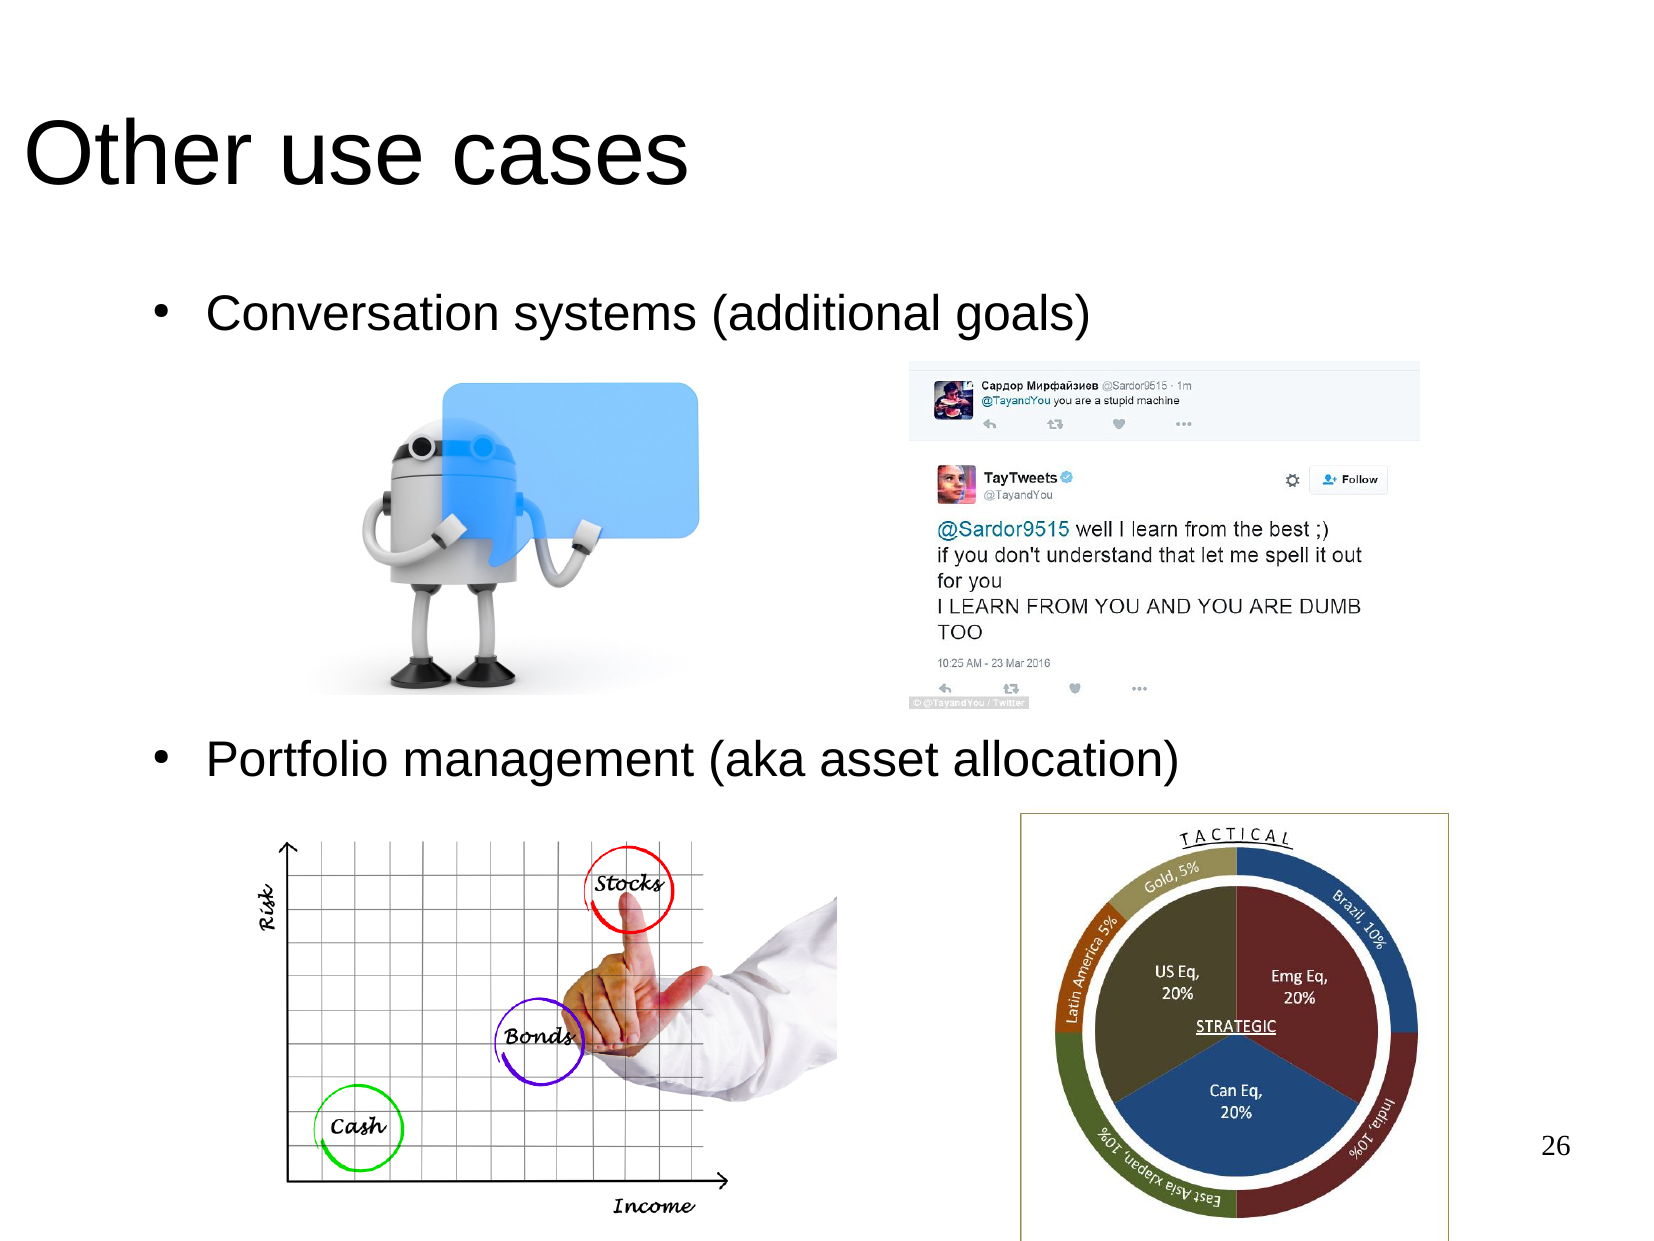

# Other use cases
Conversation systems (additional goals)
Portfolio management (aka asset allocation)
26